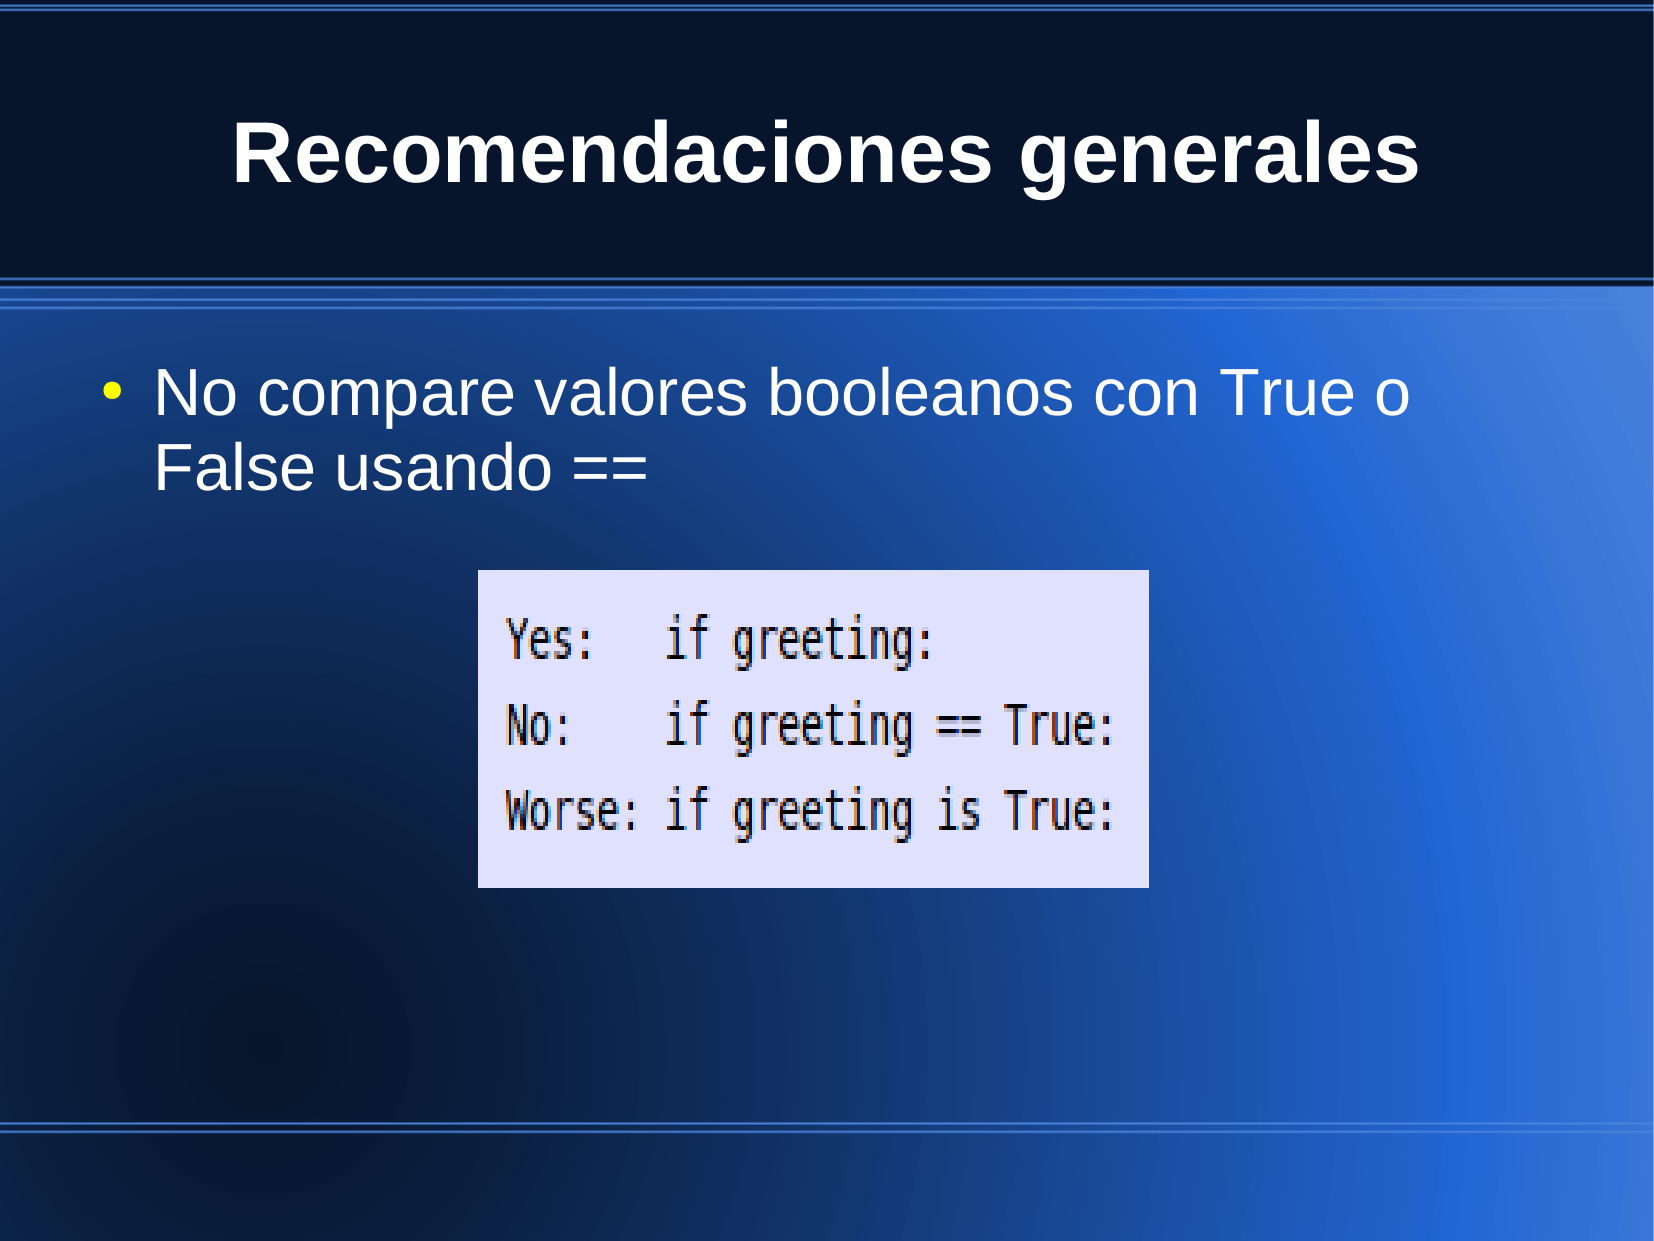

# Recomendaciones generales
No compare valores booleanos con True o False usando ==